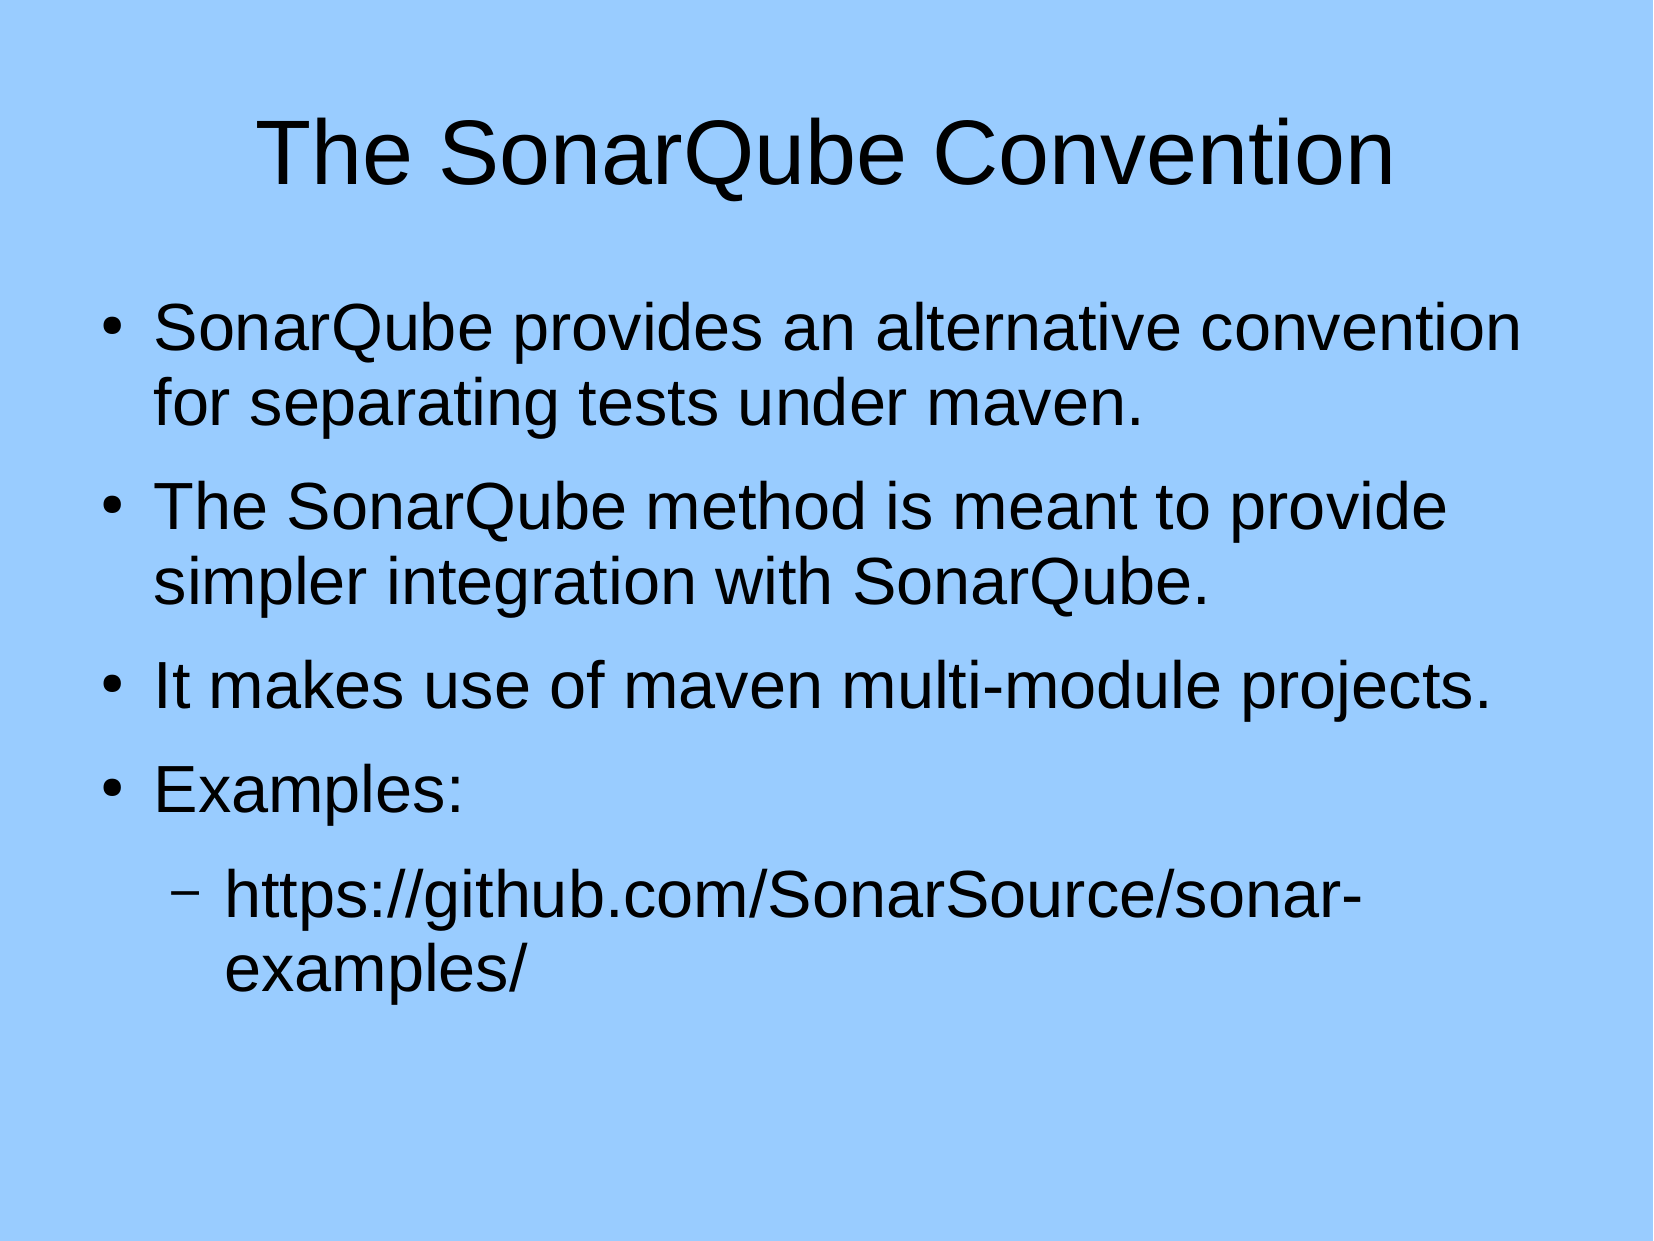

# The SonarQube Convention
SonarQube provides an alternative convention for separating tests under maven.
The SonarQube method is meant to provide simpler integration with SonarQube.
It makes use of maven multi-module projects.
Examples:
https://github.com/SonarSource/sonar-examples/